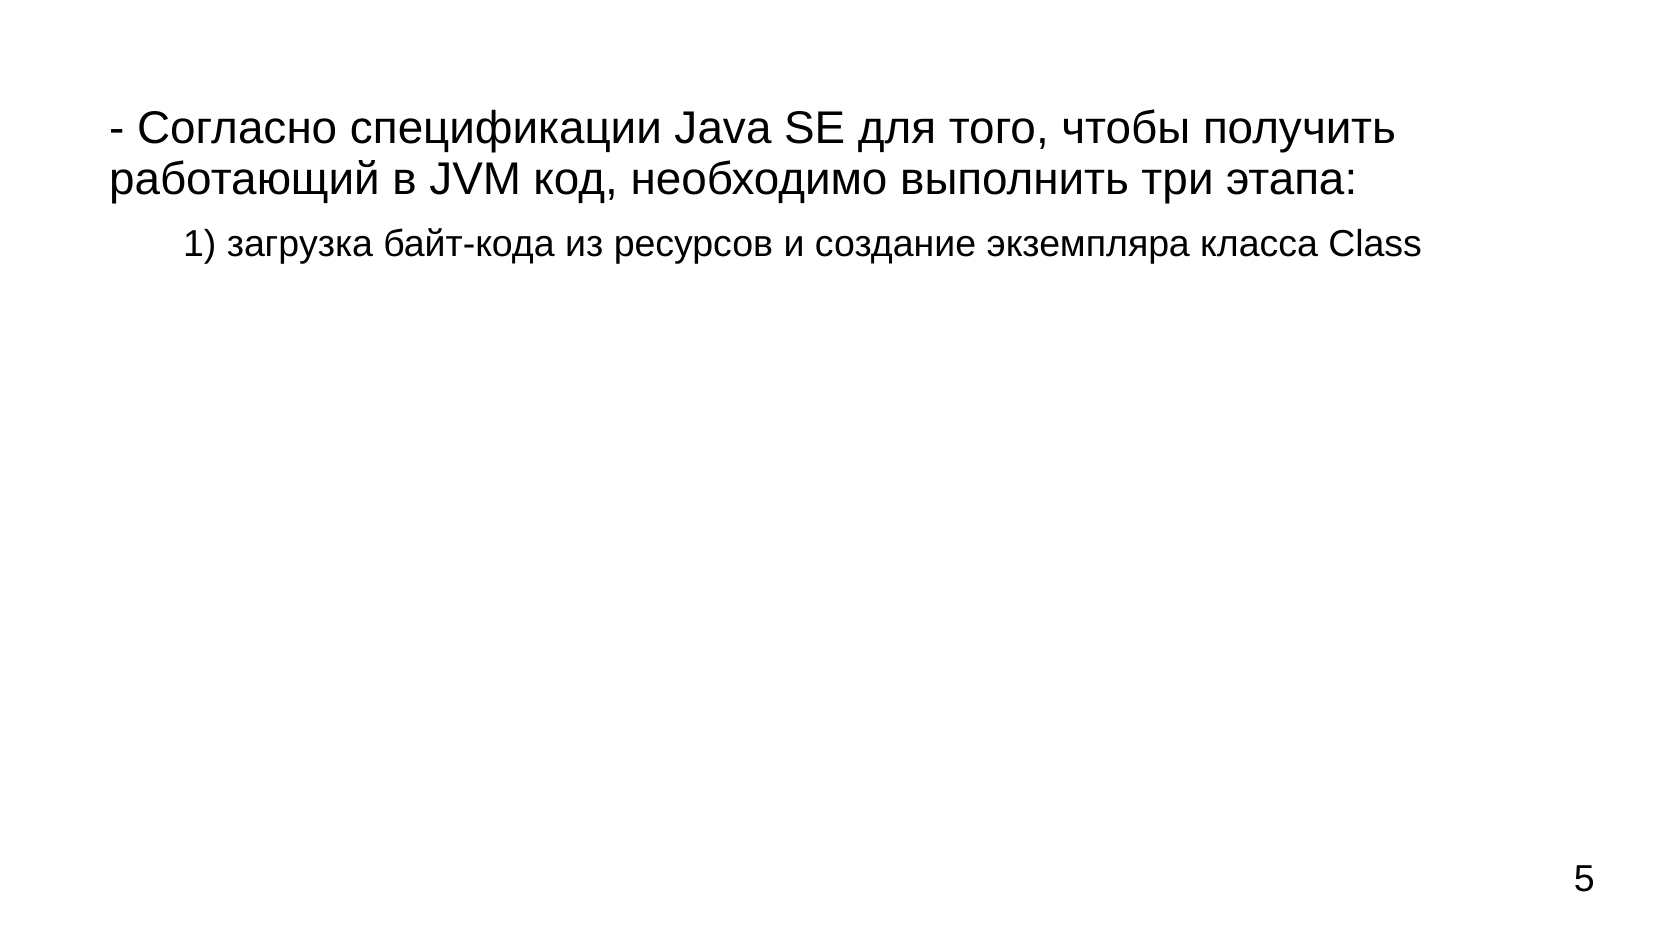

- Согласно спецификации Java SE для того, чтобы получить работающий в JVM код, необходимо выполнить три этапа:
	1) загрузка байт-кода из ресурсов и создание экземпляра класса Class
5